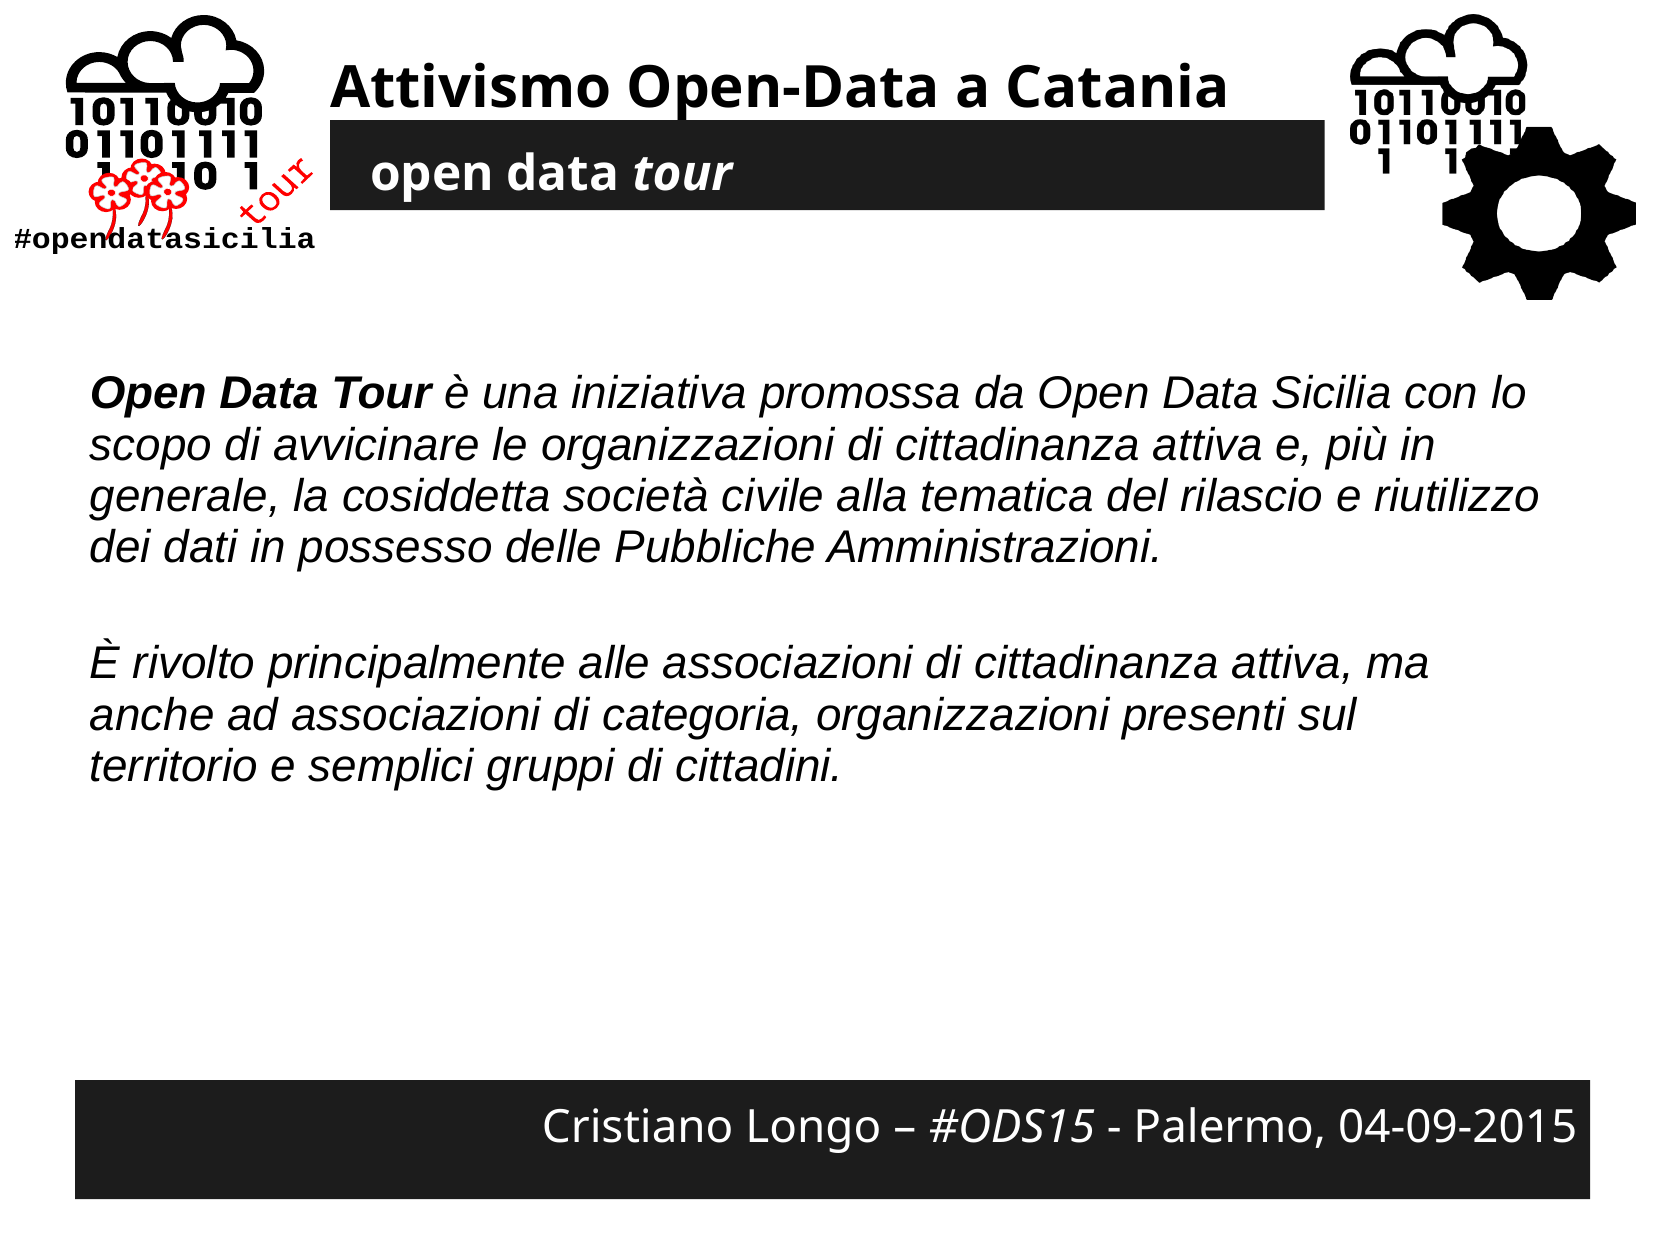

# Attivismo Open-Data a Catania
 open data tour
Open Data Tour è una iniziativa promossa da Open Data Sicilia con lo scopo di avvicinare le organizzazioni di cittadinanza attiva e, più in generale, la cosiddetta società civile alla tematica del rilascio e riutilizzo dei dati in possesso delle Pubbliche Amministrazioni.
È rivolto principalmente alle associazioni di cittadinanza attiva, ma anche ad associazioni di categoria, organizzazioni presenti sul territorio e semplici gruppi di cittadini.
 Cristiano Longo – #ODS15 - Palermo, 04-09-2015